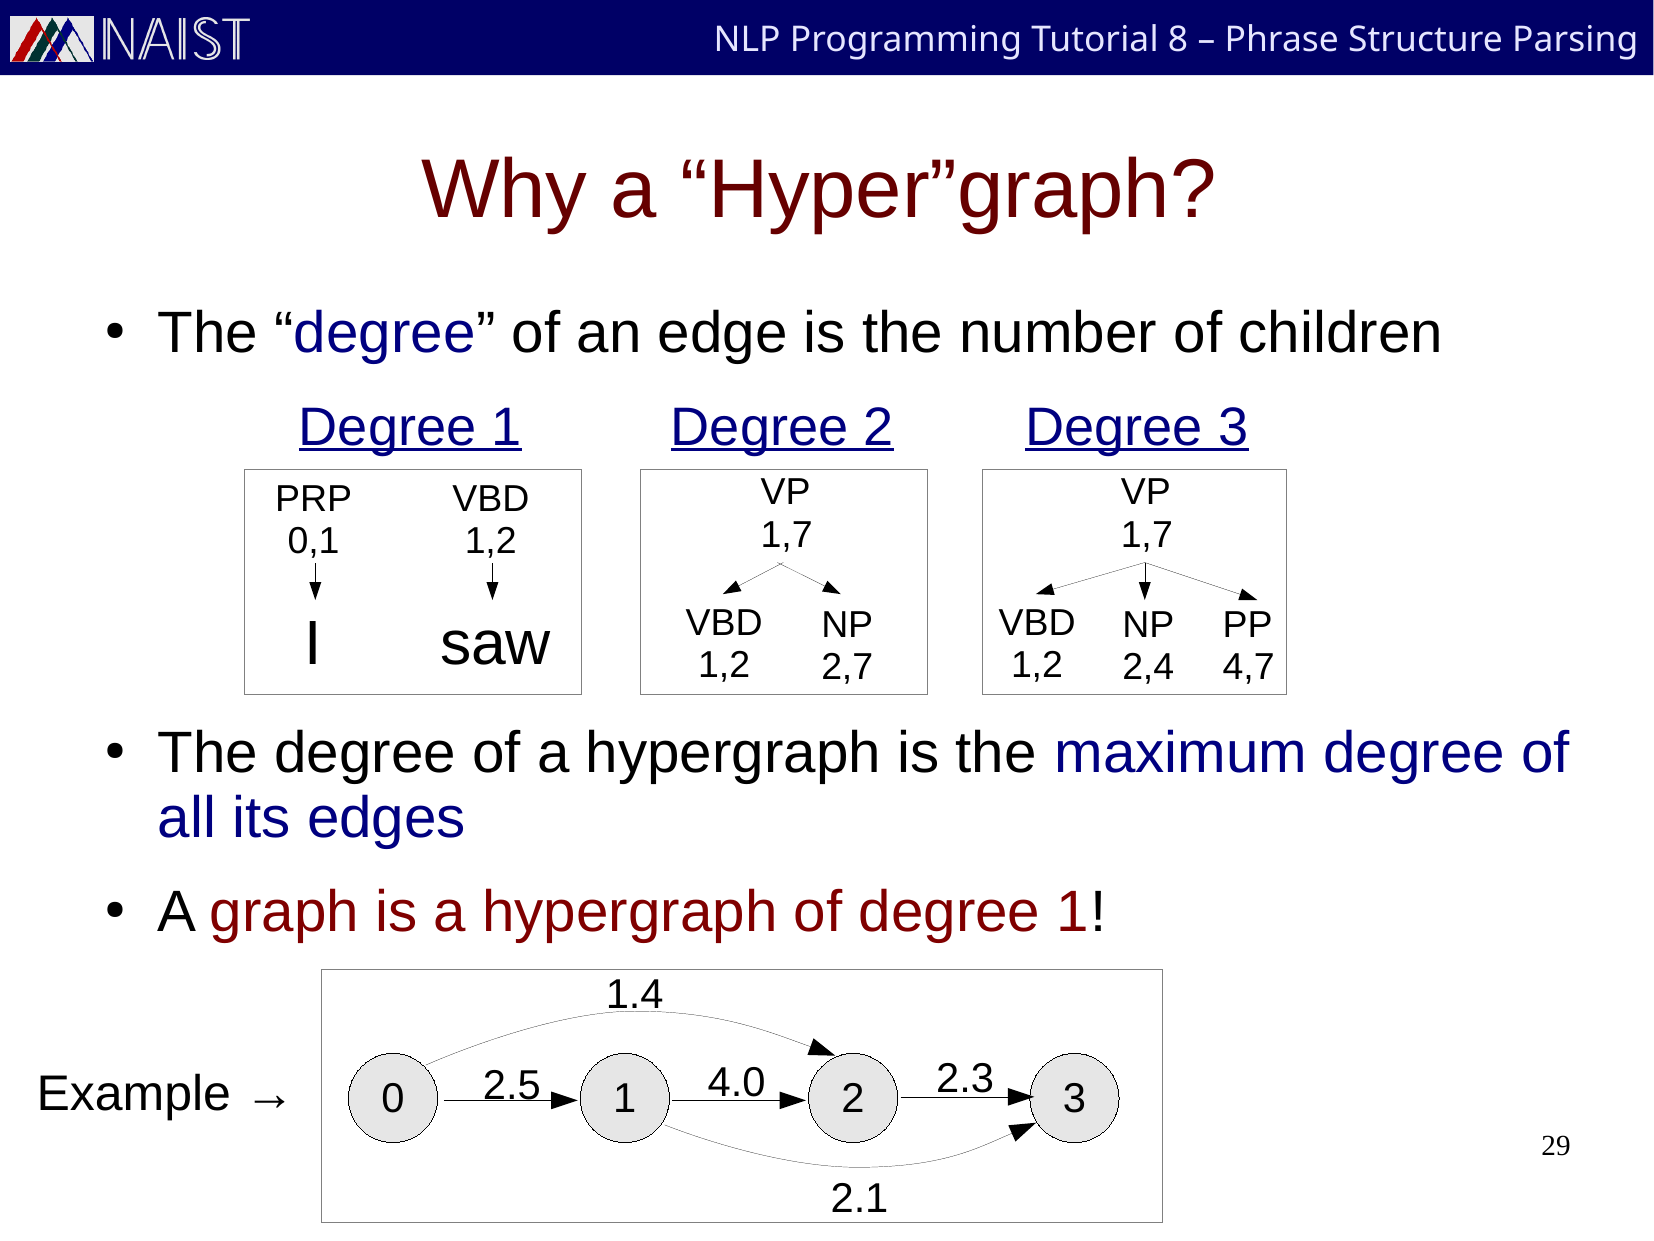

# Why a “Hyper”graph?
The “degree” of an edge is the number of children
The degree of a hypergraph is the maximum degree of all its edges
A graph is a hypergraph of degree 1!
Degree 1
Degree 2
Degree 3
VP
1,7
VP
1,7
PRP
0,1
VBD
1,2
VBD
1,2
VBD
1,2
NP
2,7
NP
2,4
PP
4,7
I
saw
1.4
2.3
4.0
0
1
2
3
2.5
2.1
Example →
29